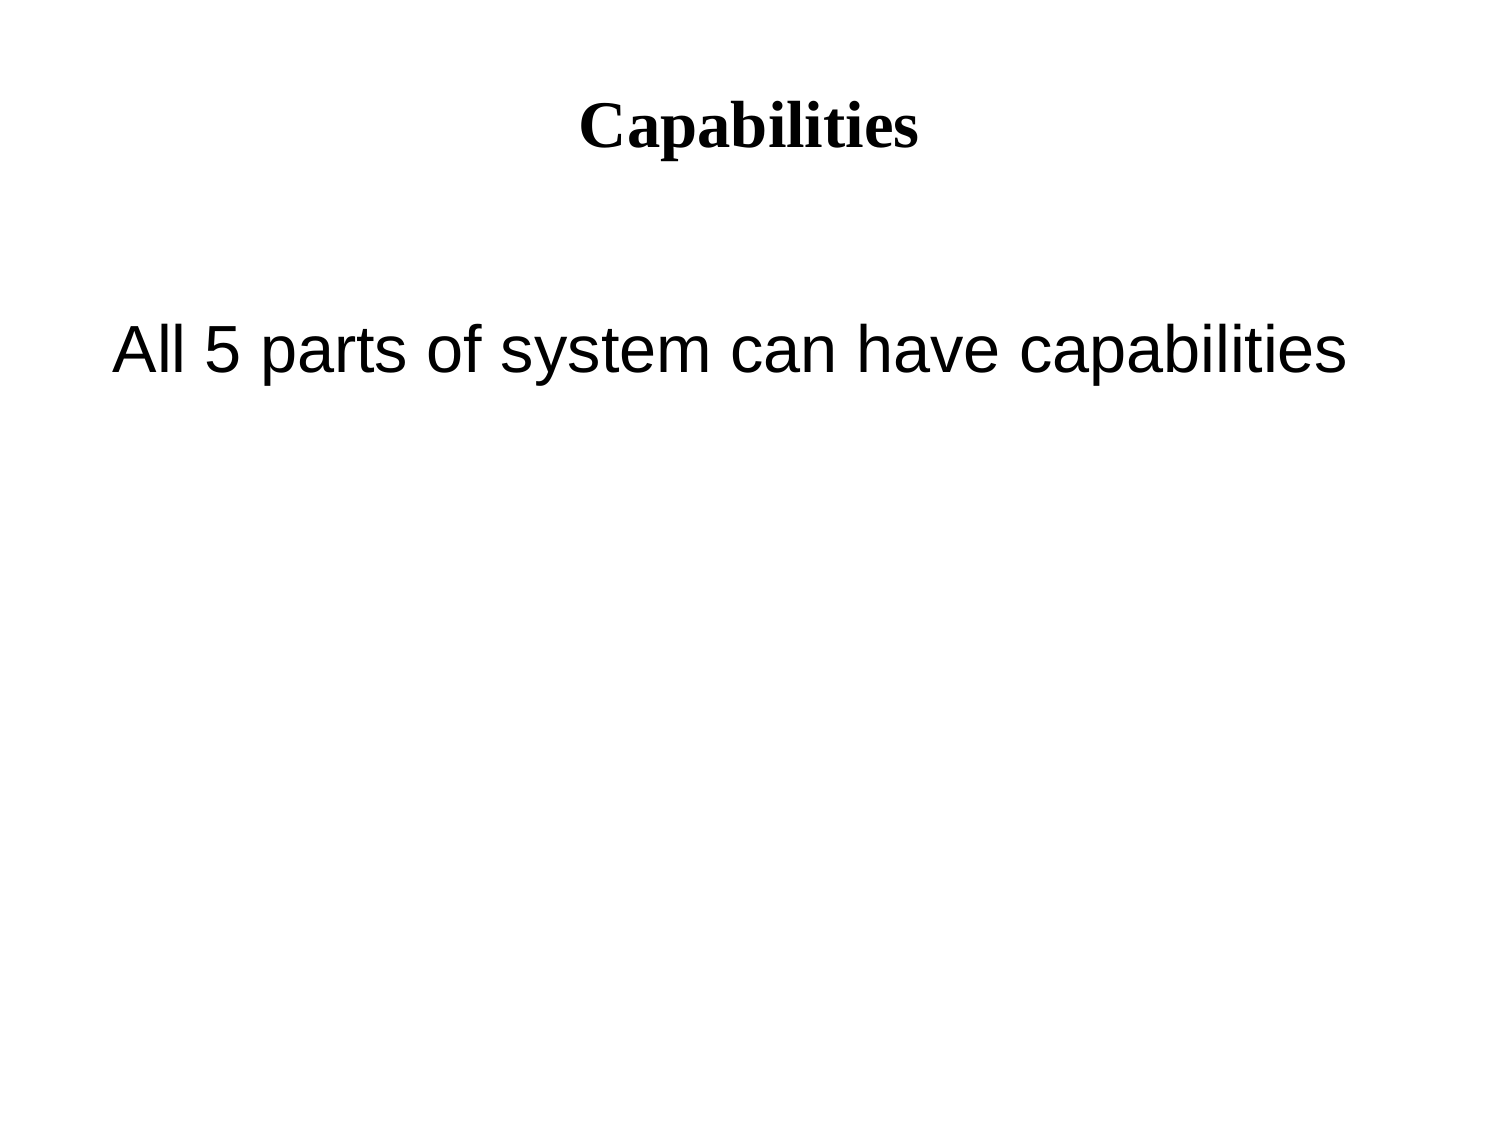

# Capabilities
All 5 parts of system can have capabilities